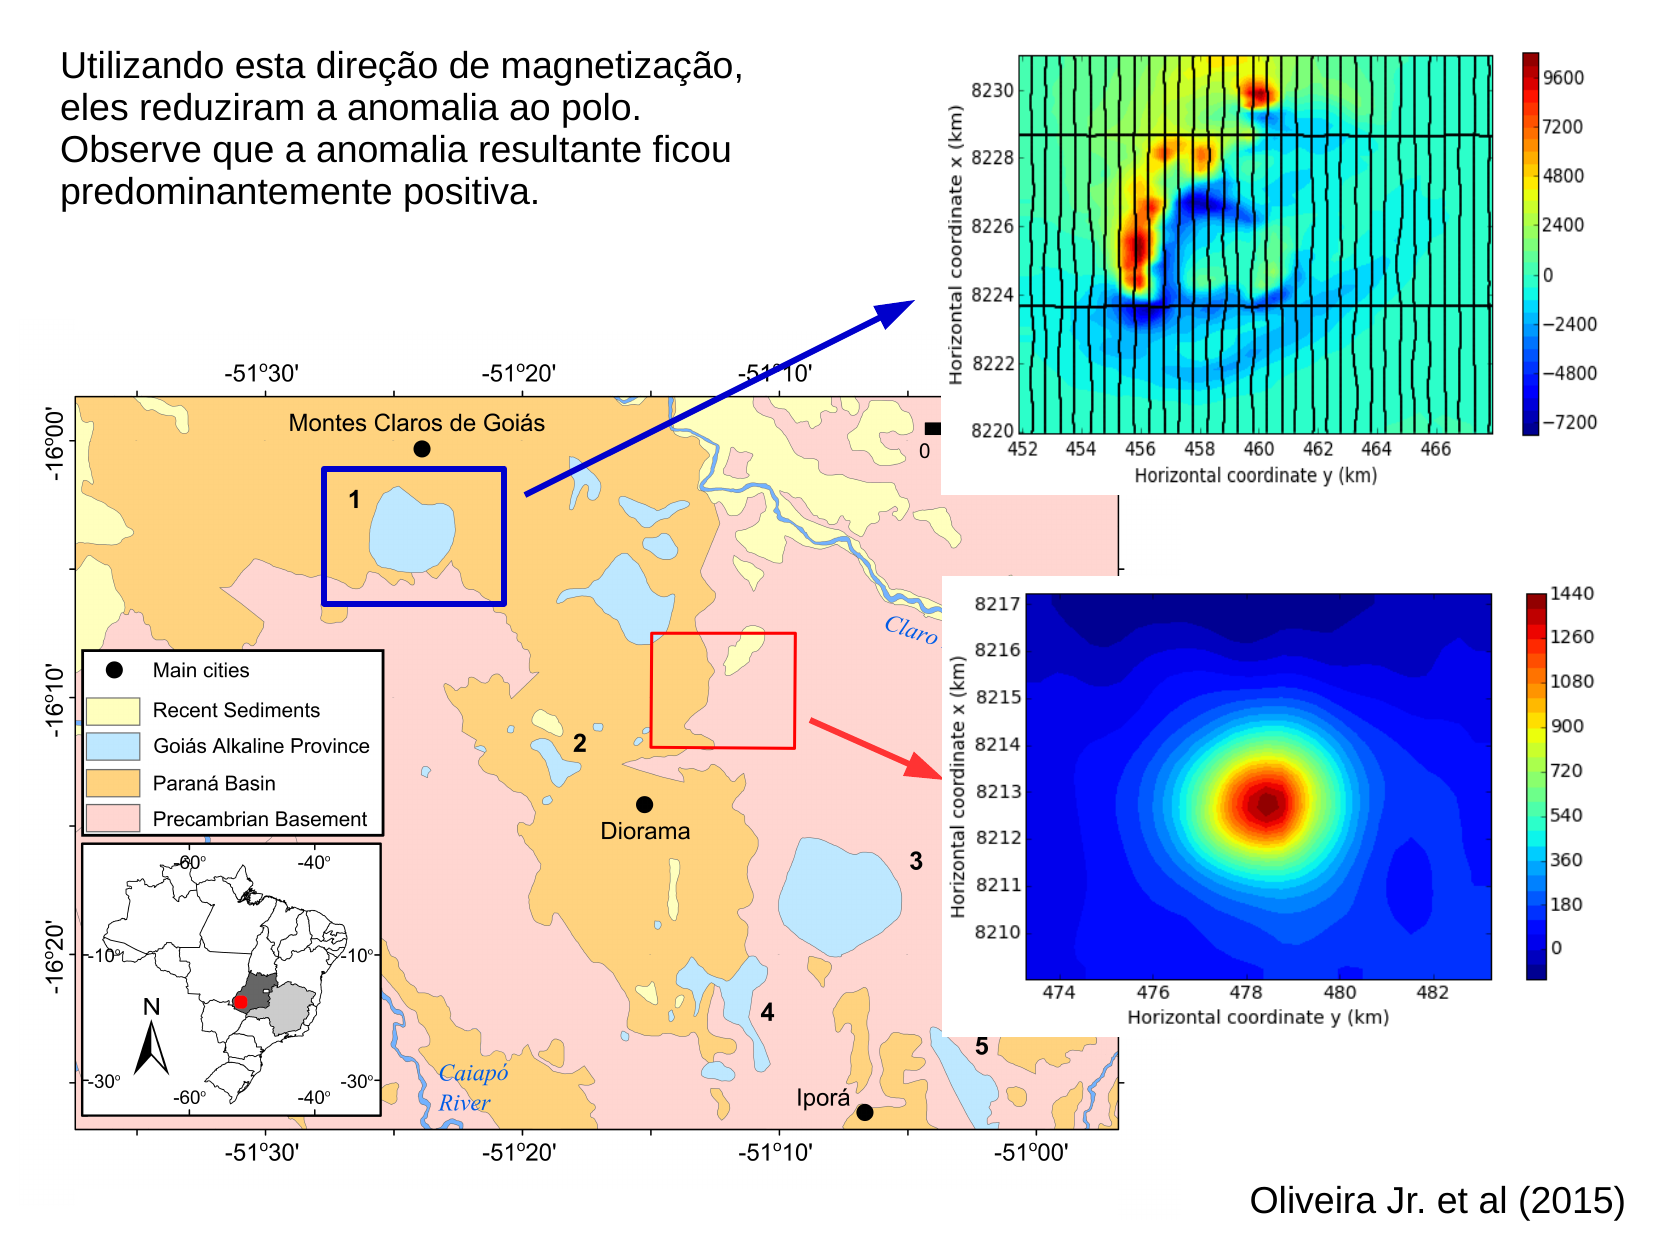

Utilizando esta direção de magnetização, eles reduziram a anomalia ao polo. Observe que a anomalia resultante ficou predominantemente positiva.
Oliveira Jr. et al (2015)